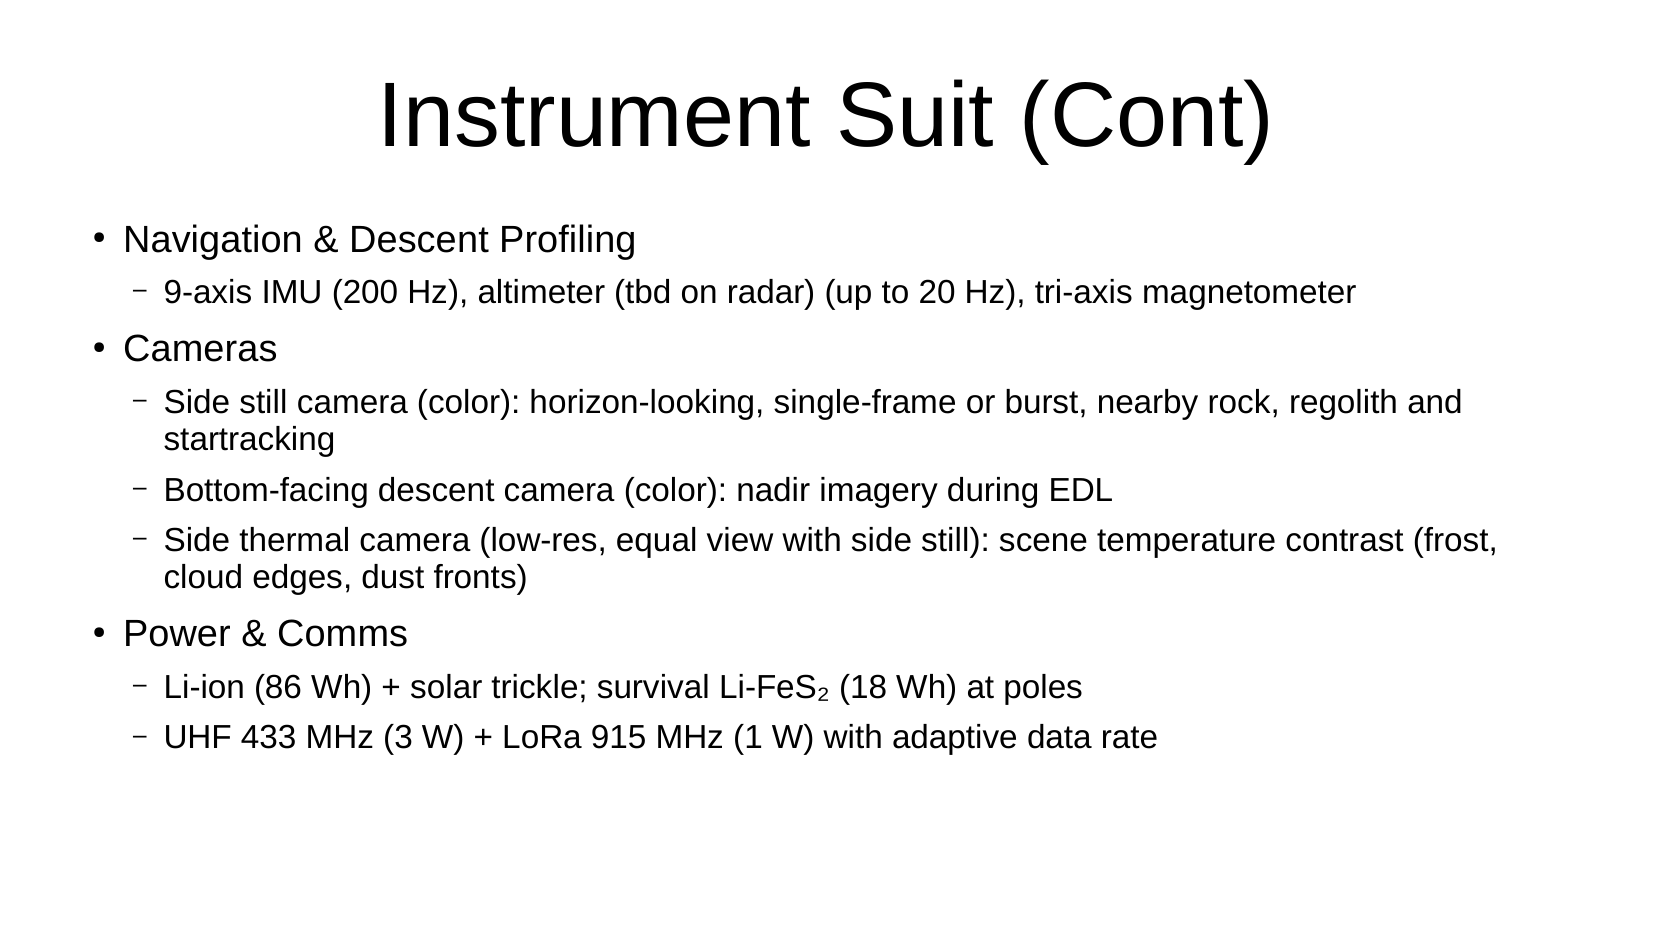

# Instrument Suit (Cont)
Navigation & Descent Profiling
9-axis IMU (200 Hz), altimeter (tbd on radar) (up to 20 Hz), tri-axis magnetometer
Cameras
Side still camera (color): horizon-looking, single-frame or burst, nearby rock, regolith and startracking
Bottom-facing descent camera (color): nadir imagery during EDL
Side thermal camera (low-res, equal view with side still): scene temperature contrast (frost, cloud edges, dust fronts)
Power & Comms
Li-ion (86 Wh) + solar trickle; survival Li-FeS₂ (18 Wh) at poles
UHF 433 MHz (3 W) + LoRa 915 MHz (1 W) with adaptive data rate